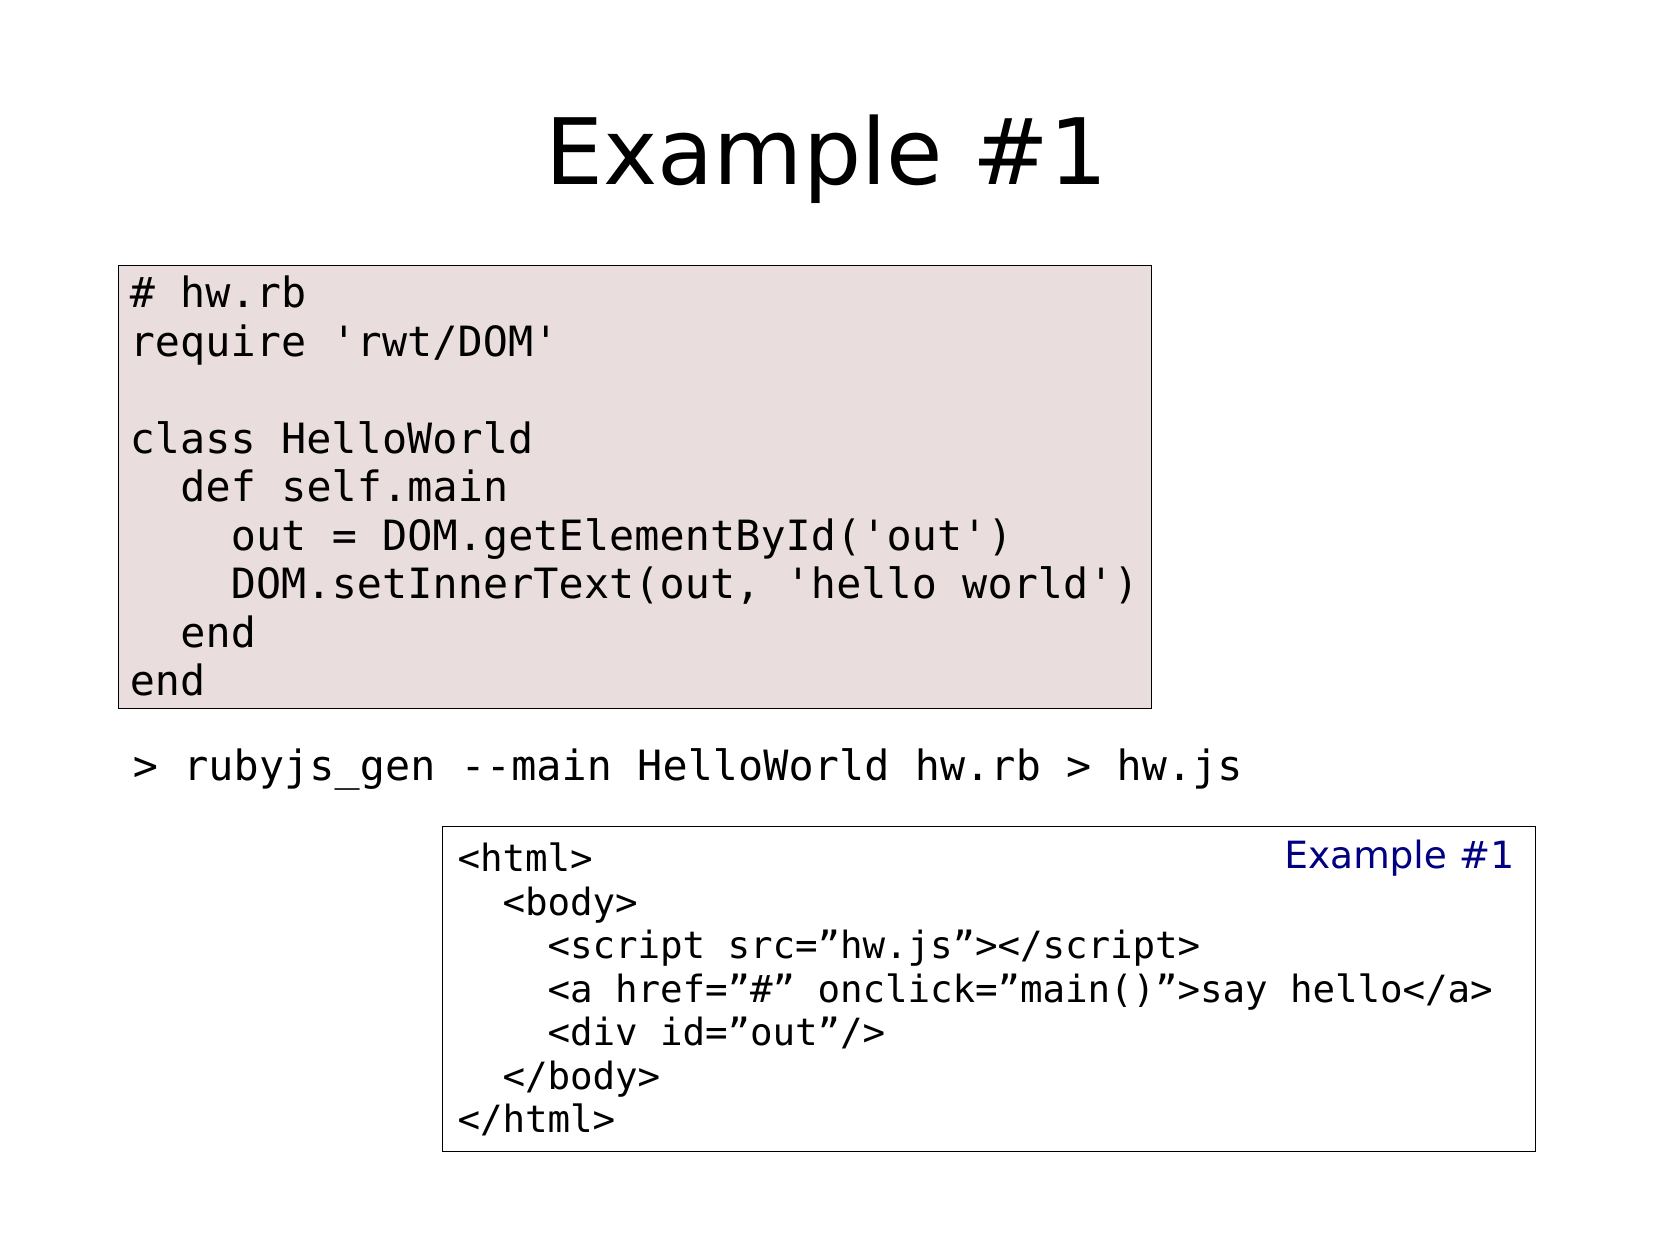

# Example #1
# hw.rb
require 'rwt/DOM'
class HelloWorld
 def self.main
 out = DOM.getElementById('out')
 DOM.setInnerText(out, 'hello world')
 end
end
> rubyjs_gen --main HelloWorld hw.rb > hw.js
<html>
 <body>
 <script src=”hw.js”></script>
 <a href=”#” onclick=”main()”>say hello</a>
 <div id=”out”/>
 </body>
</html>
Example #1